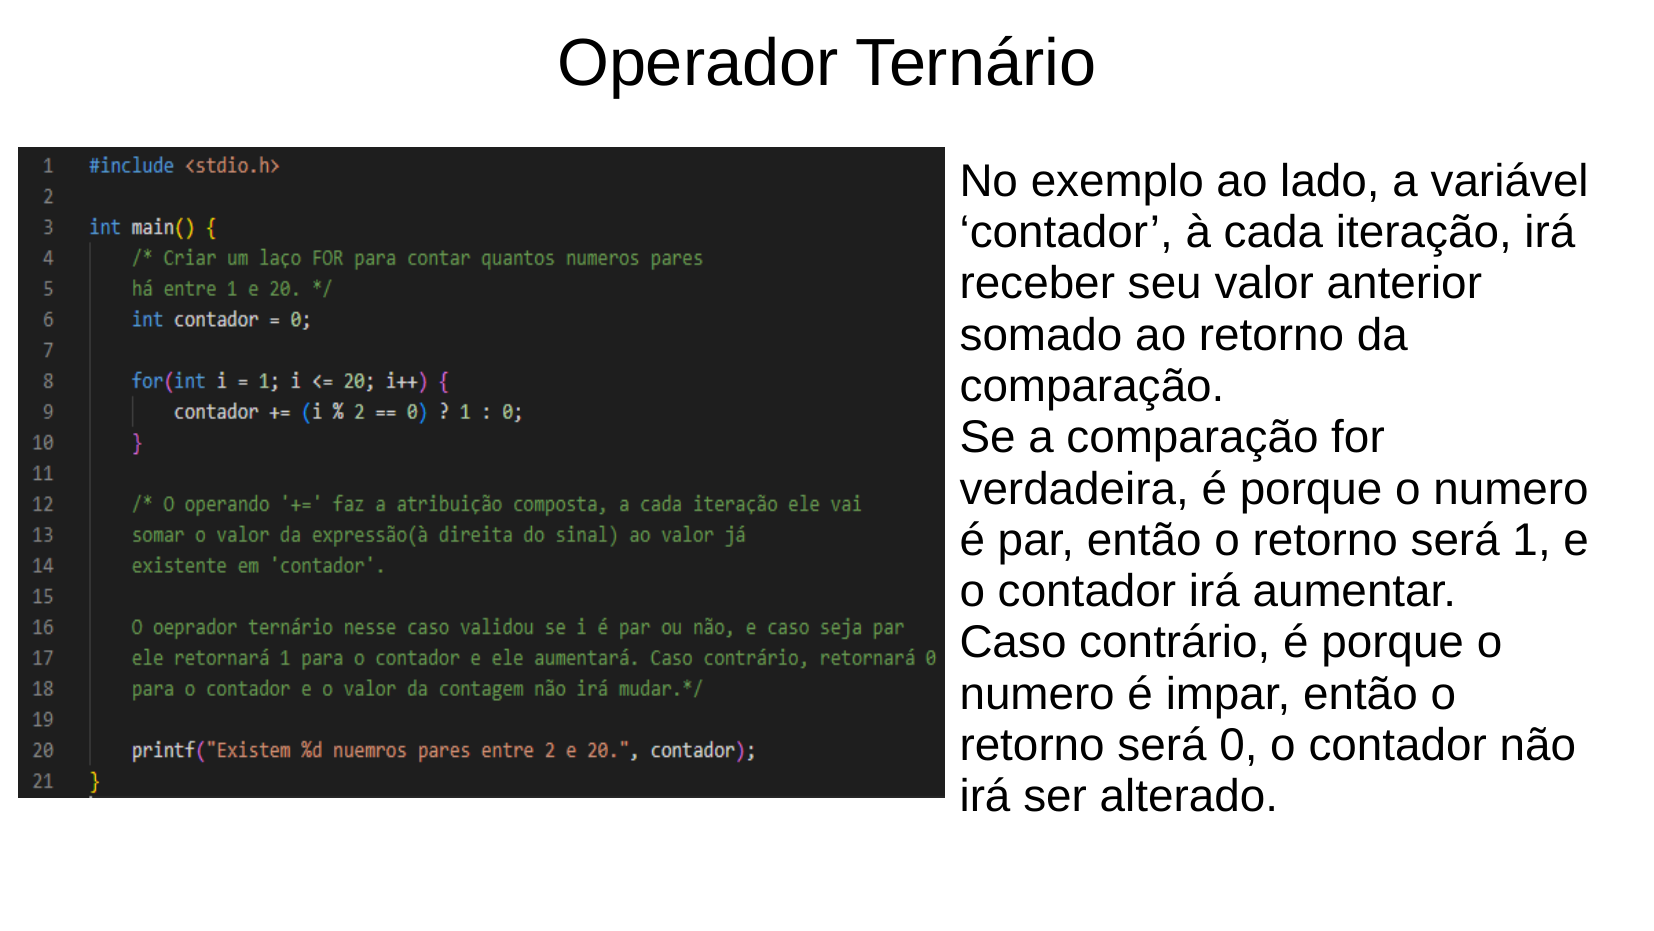

# Operador Ternário
No exemplo ao lado, a variável ‘contador’, à cada iteração, irá receber seu valor anterior somado ao retorno da comparação.
Se a comparação for verdadeira, é porque o numero é par, então o retorno será 1, e o contador irá aumentar.
Caso contrário, é porque o numero é impar, então o retorno será 0, o contador não irá ser alterado.